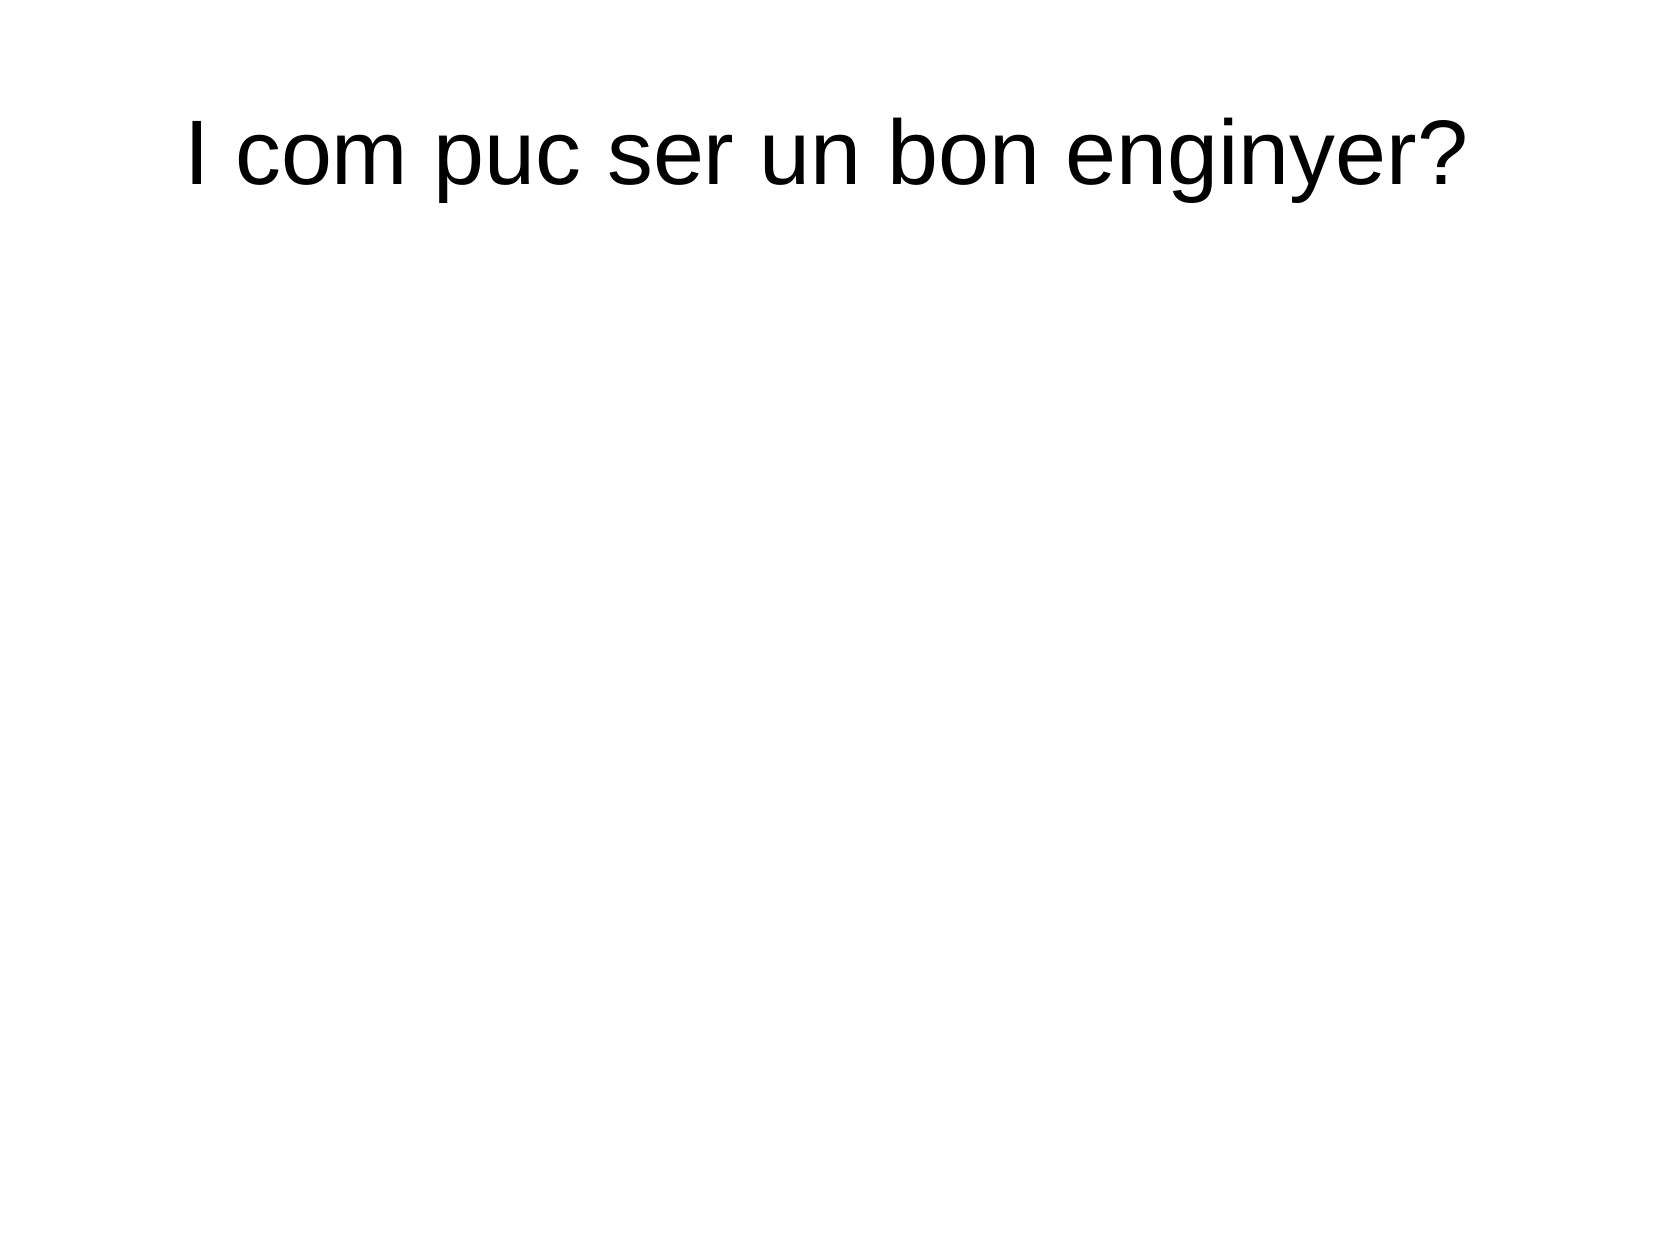

# I com puc ser un bon enginyer?